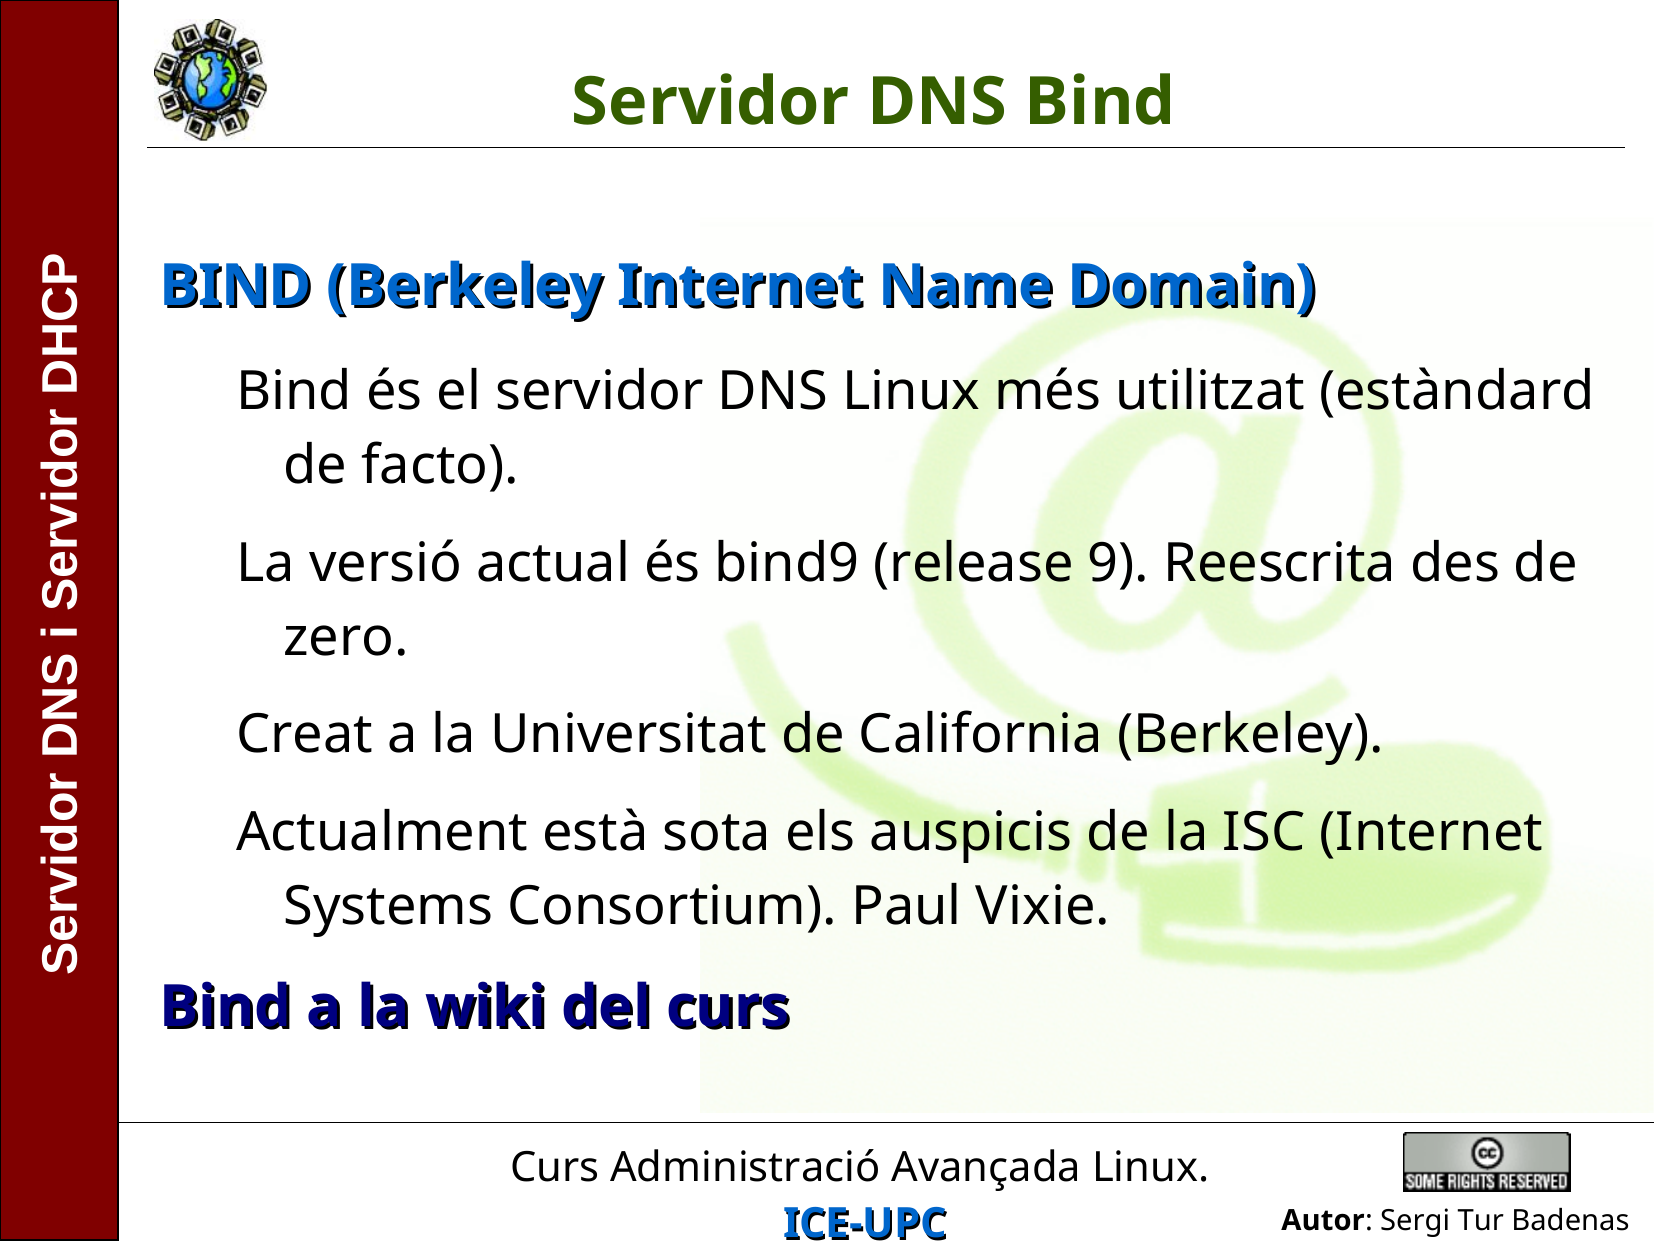

# Servidor DNS Bind
BIND (Berkeley Internet Name Domain)
Bind és el servidor DNS Linux més utilitzat (estàndard de facto).
La versió actual és bind9 (release 9). Reescrita des de zero.
Creat a la Universitat de California (Berkeley).
Actualment està sota els auspicis de la ISC (Internet Systems Consortium). Paul Vixie.
Bind a la wiki del curs